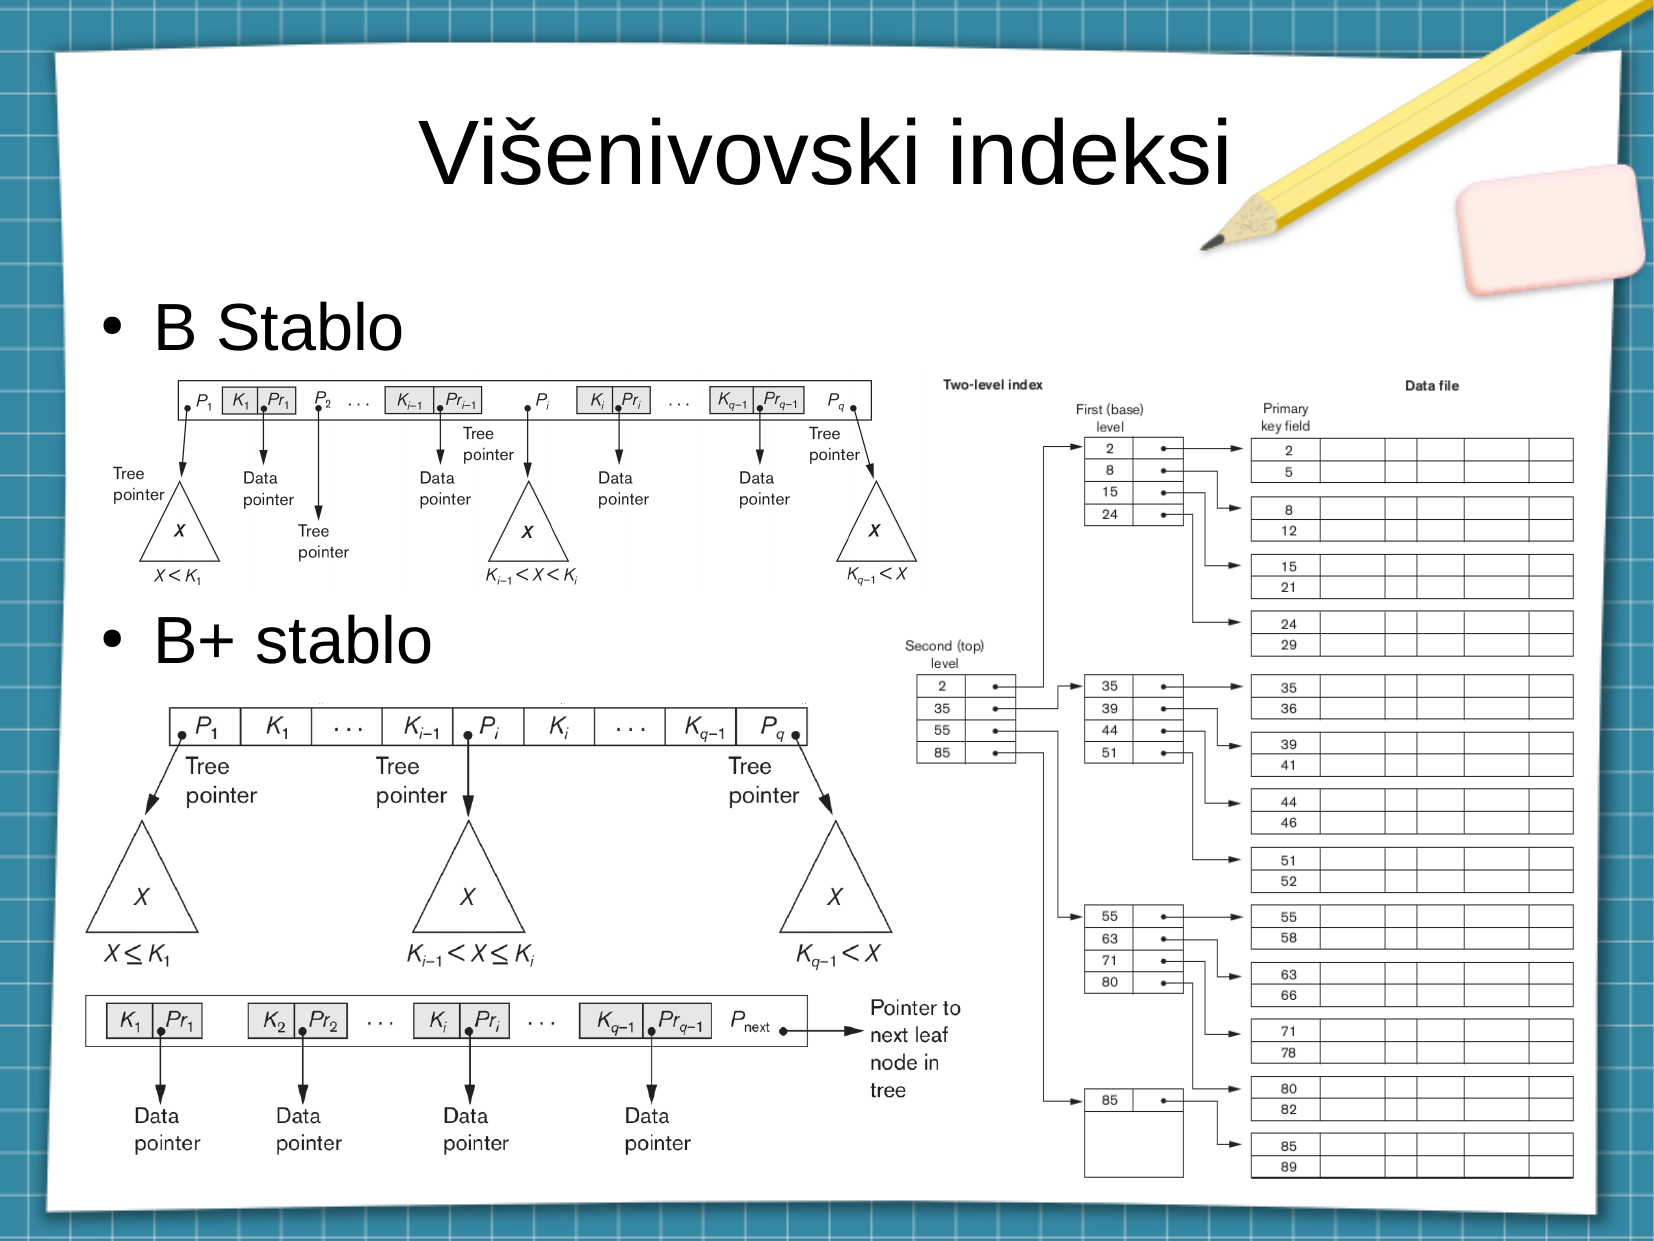

# Višenivovski indeksi
B Stablo
B+ stablo